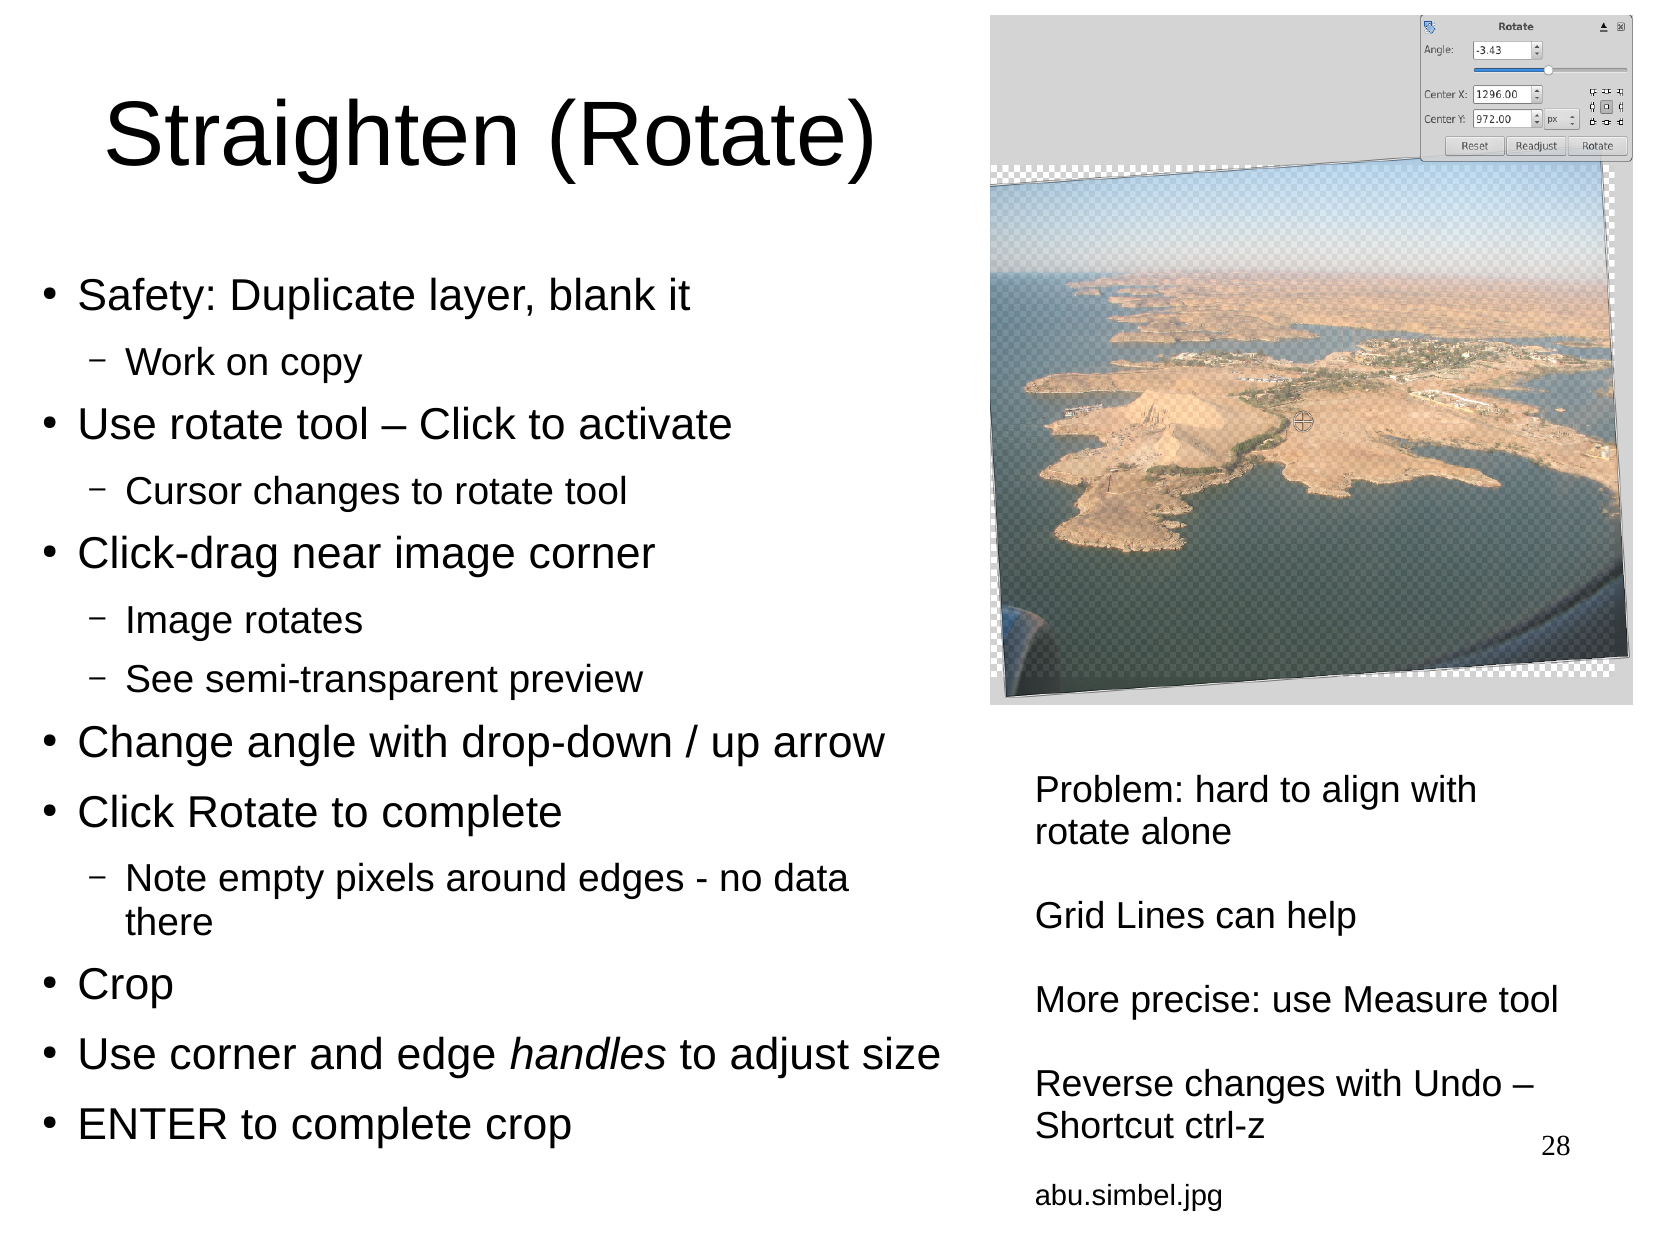

# Straighten (Rotate)
Safety: Duplicate layer, blank it
Work on copy
Use rotate tool – Click to activate
Cursor changes to rotate tool
Click-drag near image corner
Image rotates
See semi-transparent preview
Change angle with drop-down / up arrow
Click Rotate to complete
Note empty pixels around edges - no data there
Crop
Use corner and edge handles to adjust size
ENTER to complete crop
Problem: hard to align with rotate alone
Grid Lines can help
More precise: use Measure tool
Reverse changes with Undo –
Shortcut ctrl-z
abu.simbel.jpg
28